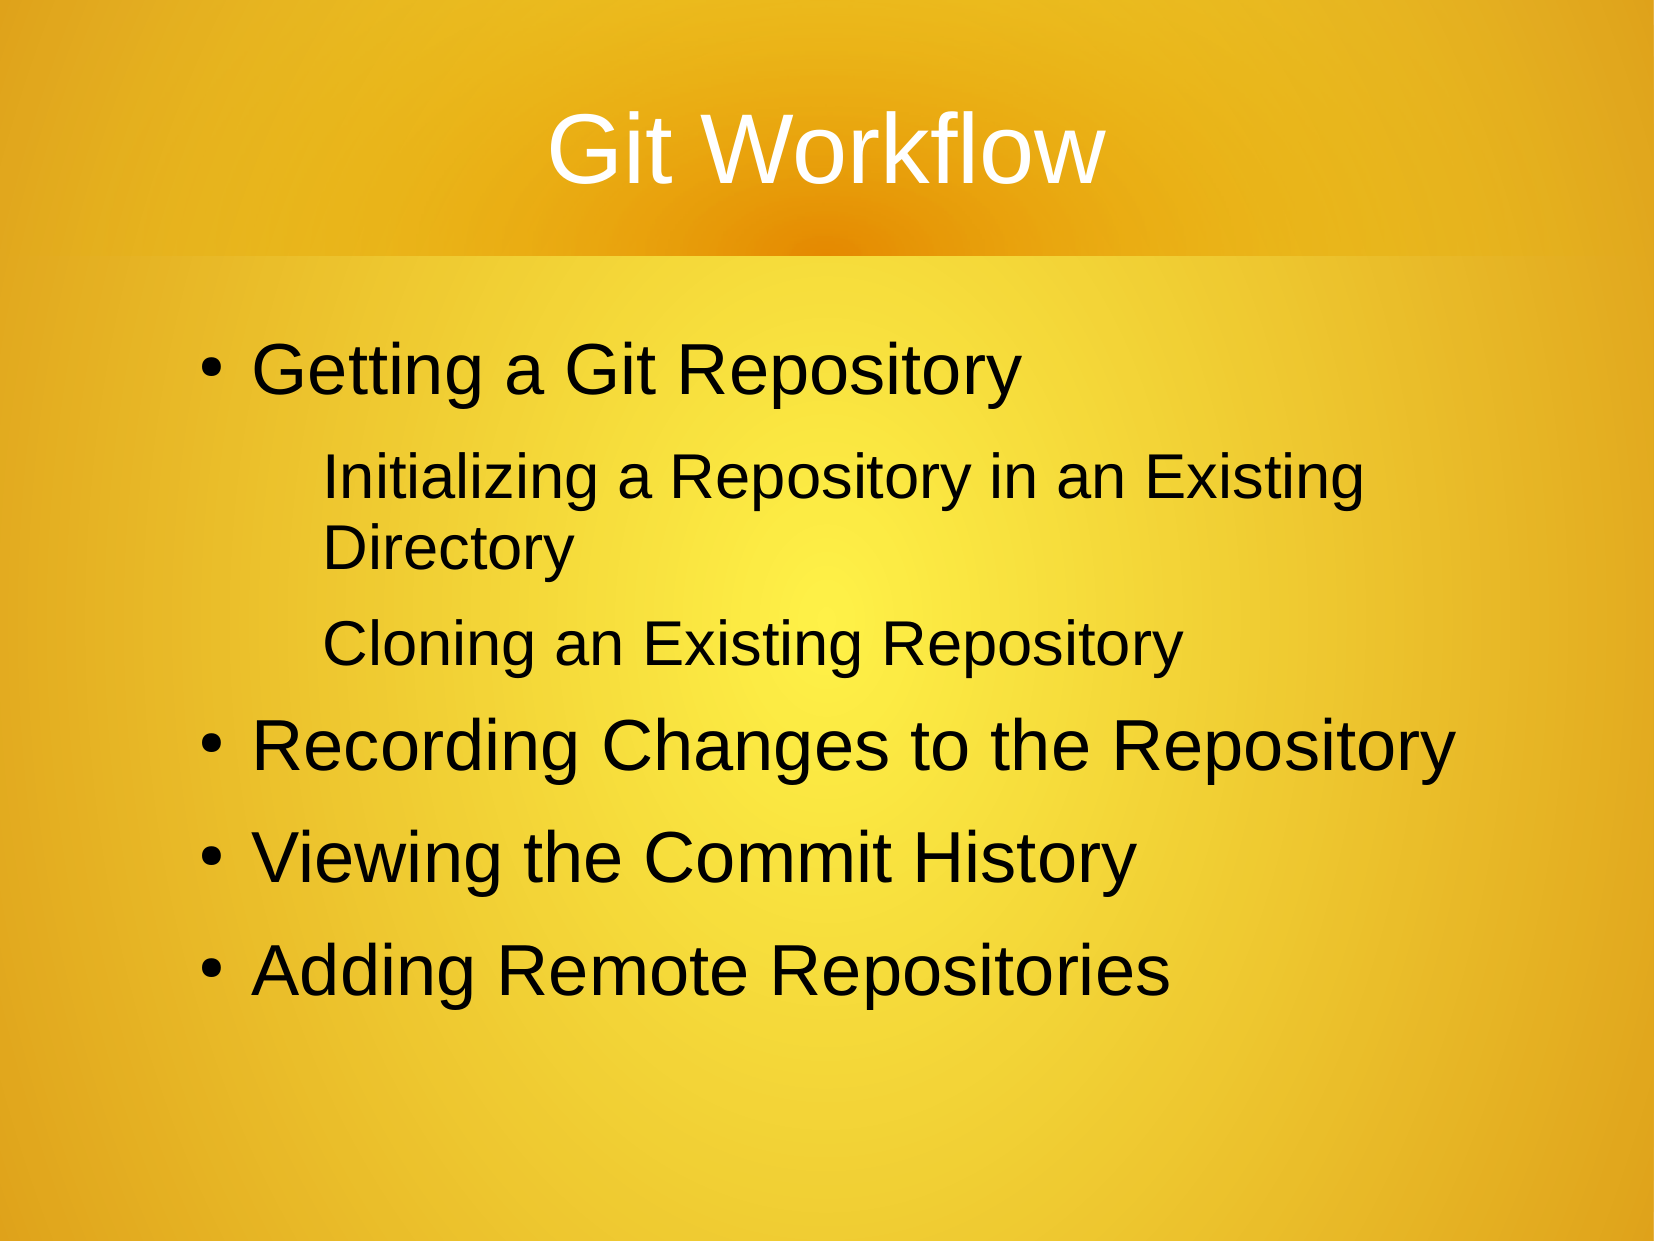

# Git Workflow
Getting a Git Repository
Initializing a Repository in an Existing Directory
Cloning an Existing Repository
Recording Changes to the Repository
Viewing the Commit History
Adding Remote Repositories